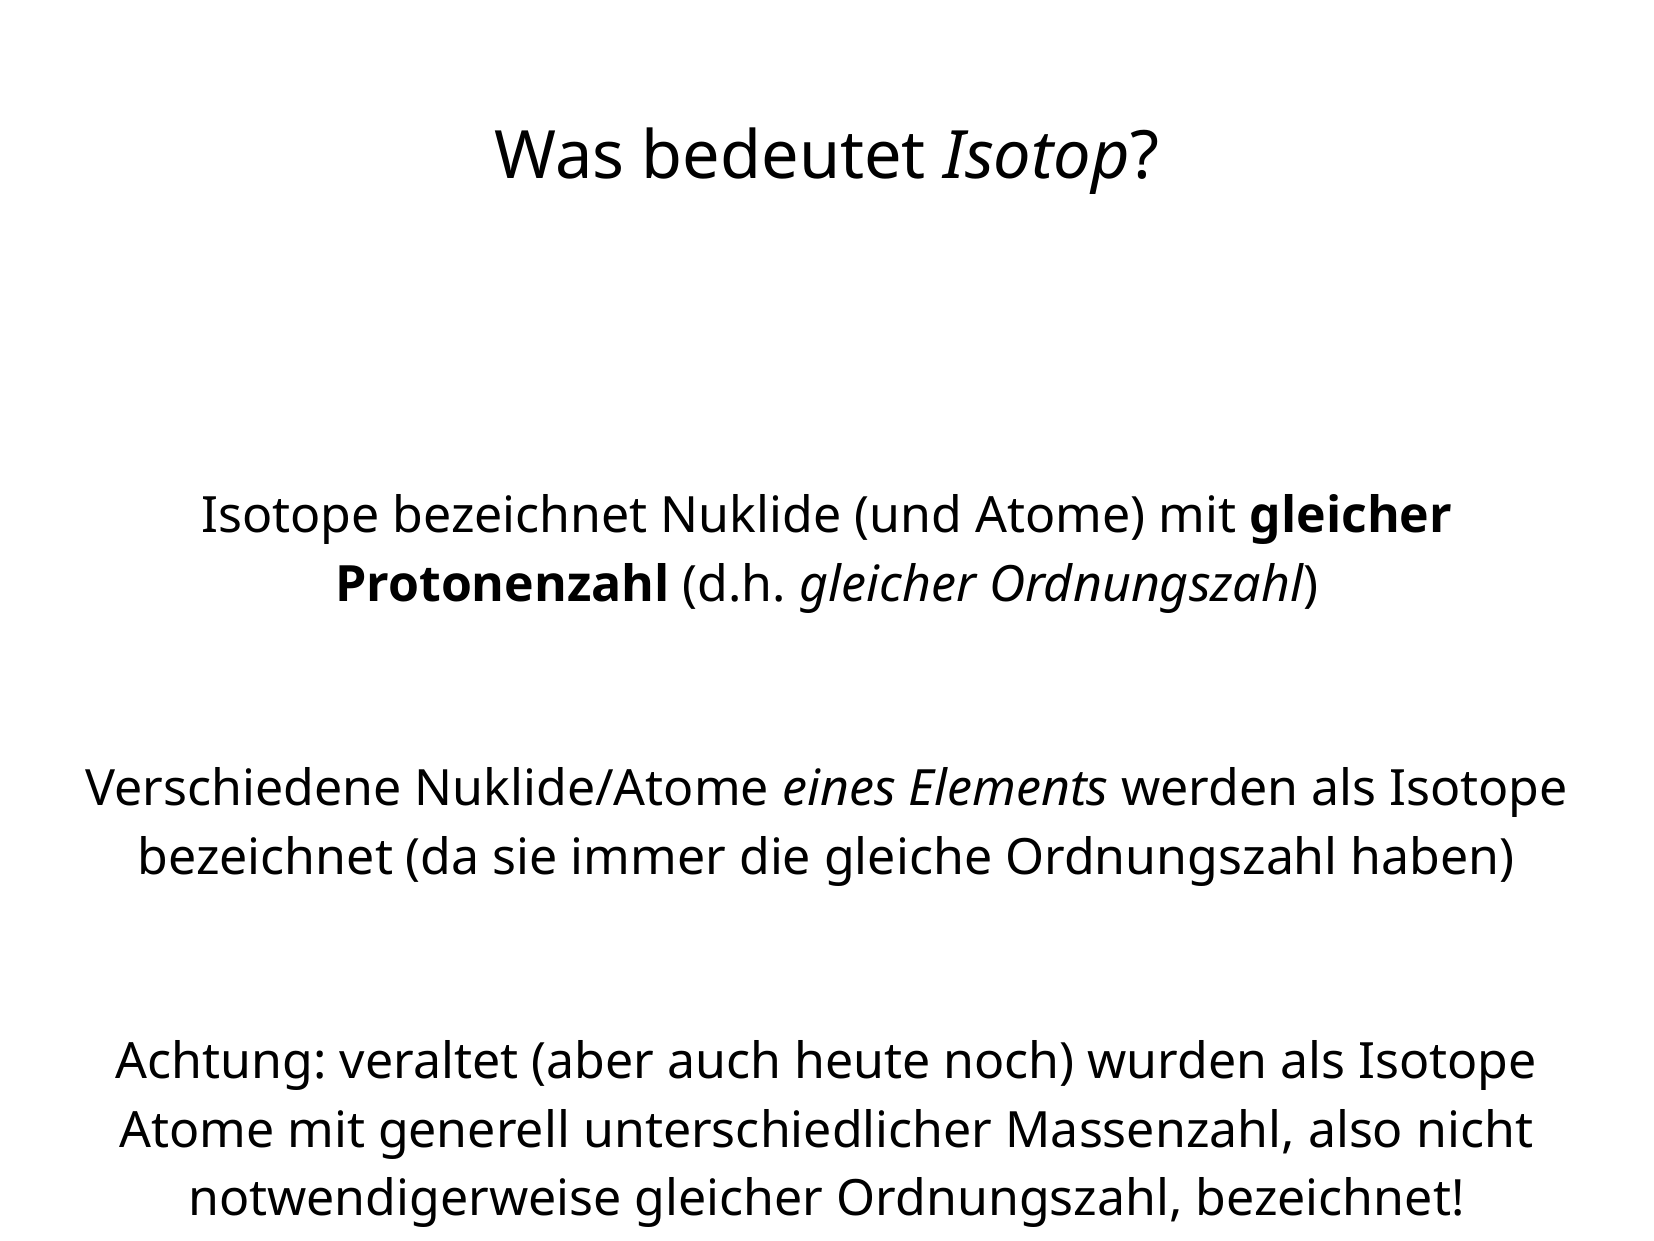

# Was bedeutet Isotop?
Isotope bezeichnet Nuklide (und Atome) mit gleicher Protonenzahl (d.h. gleicher Ordnungszahl)
Verschiedene Nuklide/Atome eines Elements werden als Isotope bezeichnet (da sie immer die gleiche Ordnungszahl haben)
Achtung: veraltet (aber auch heute noch) wurden als Isotope Atome mit generell unterschiedlicher Massenzahl, also nicht notwendigerweise gleicher Ordnungszahl, bezeichnet!